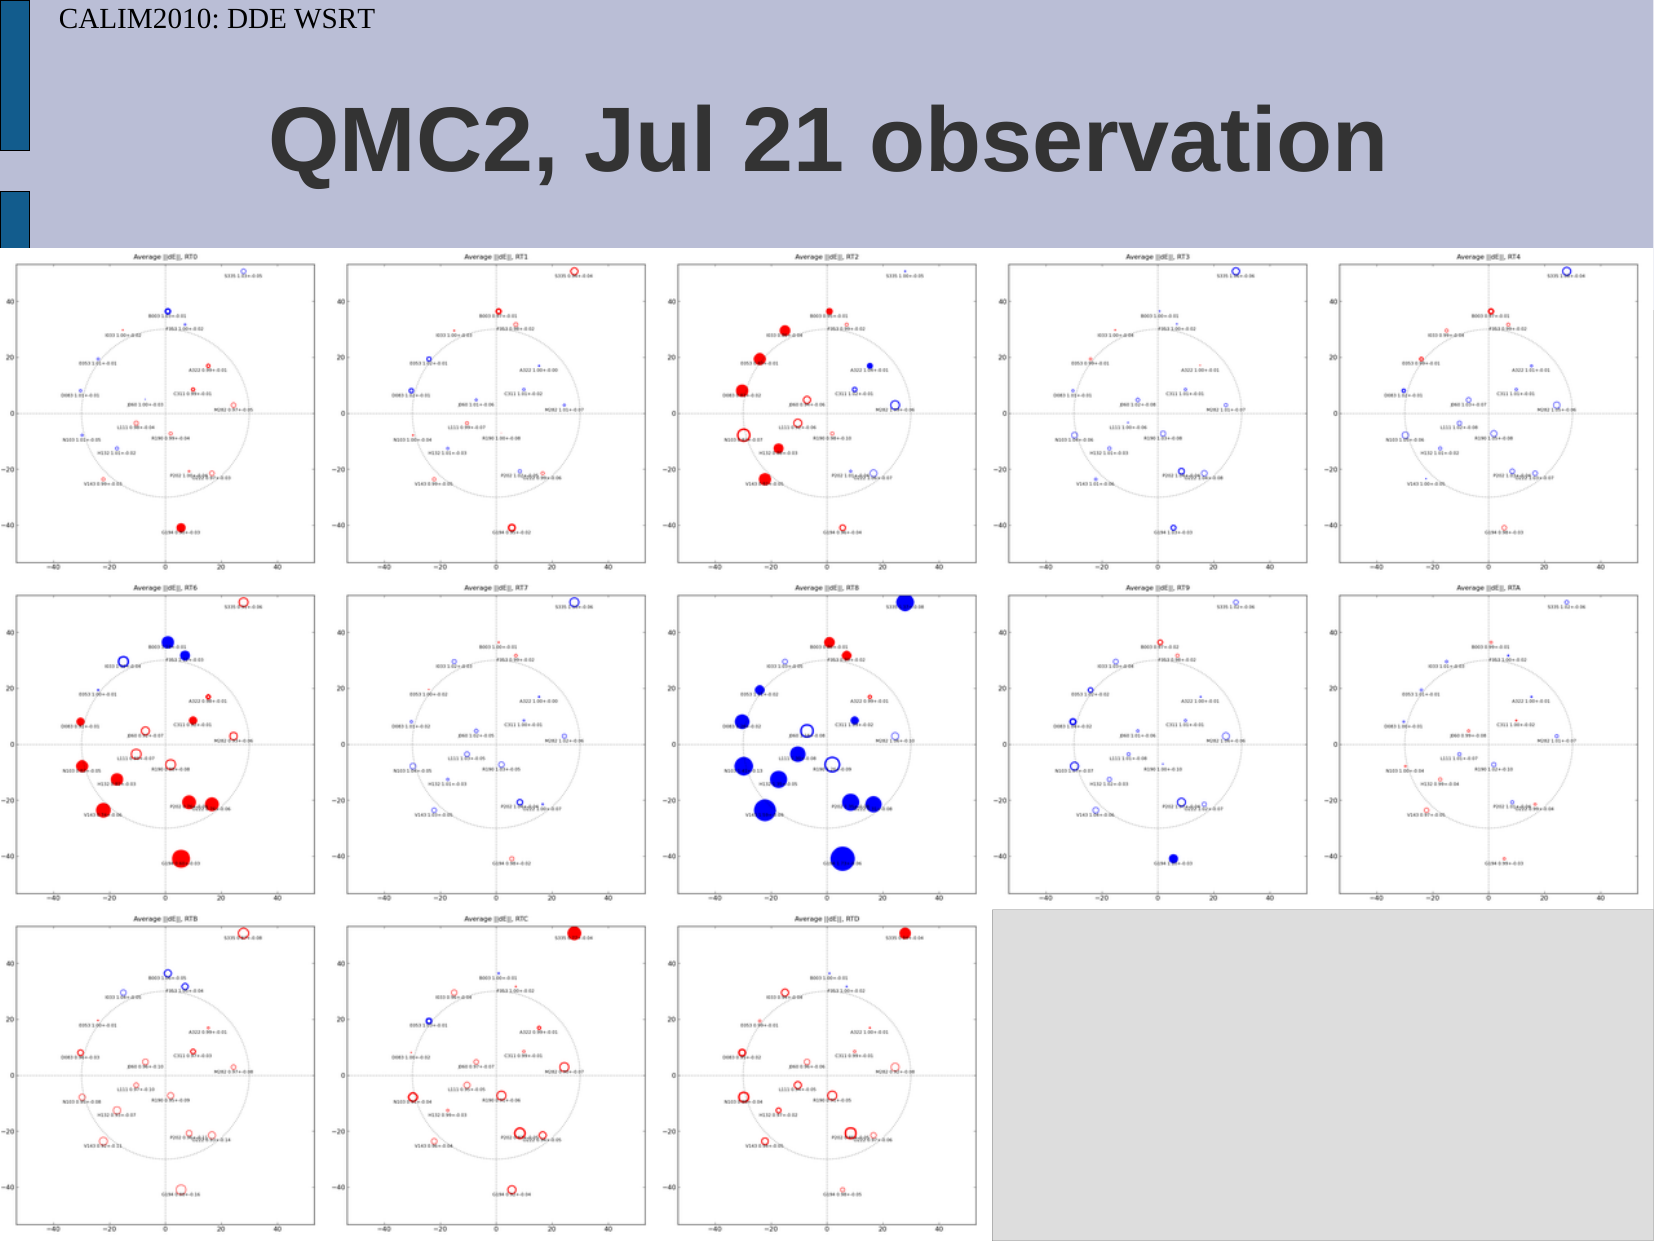

CALIM2010: DDE WSRT
# QMC2, Jul 21 observation